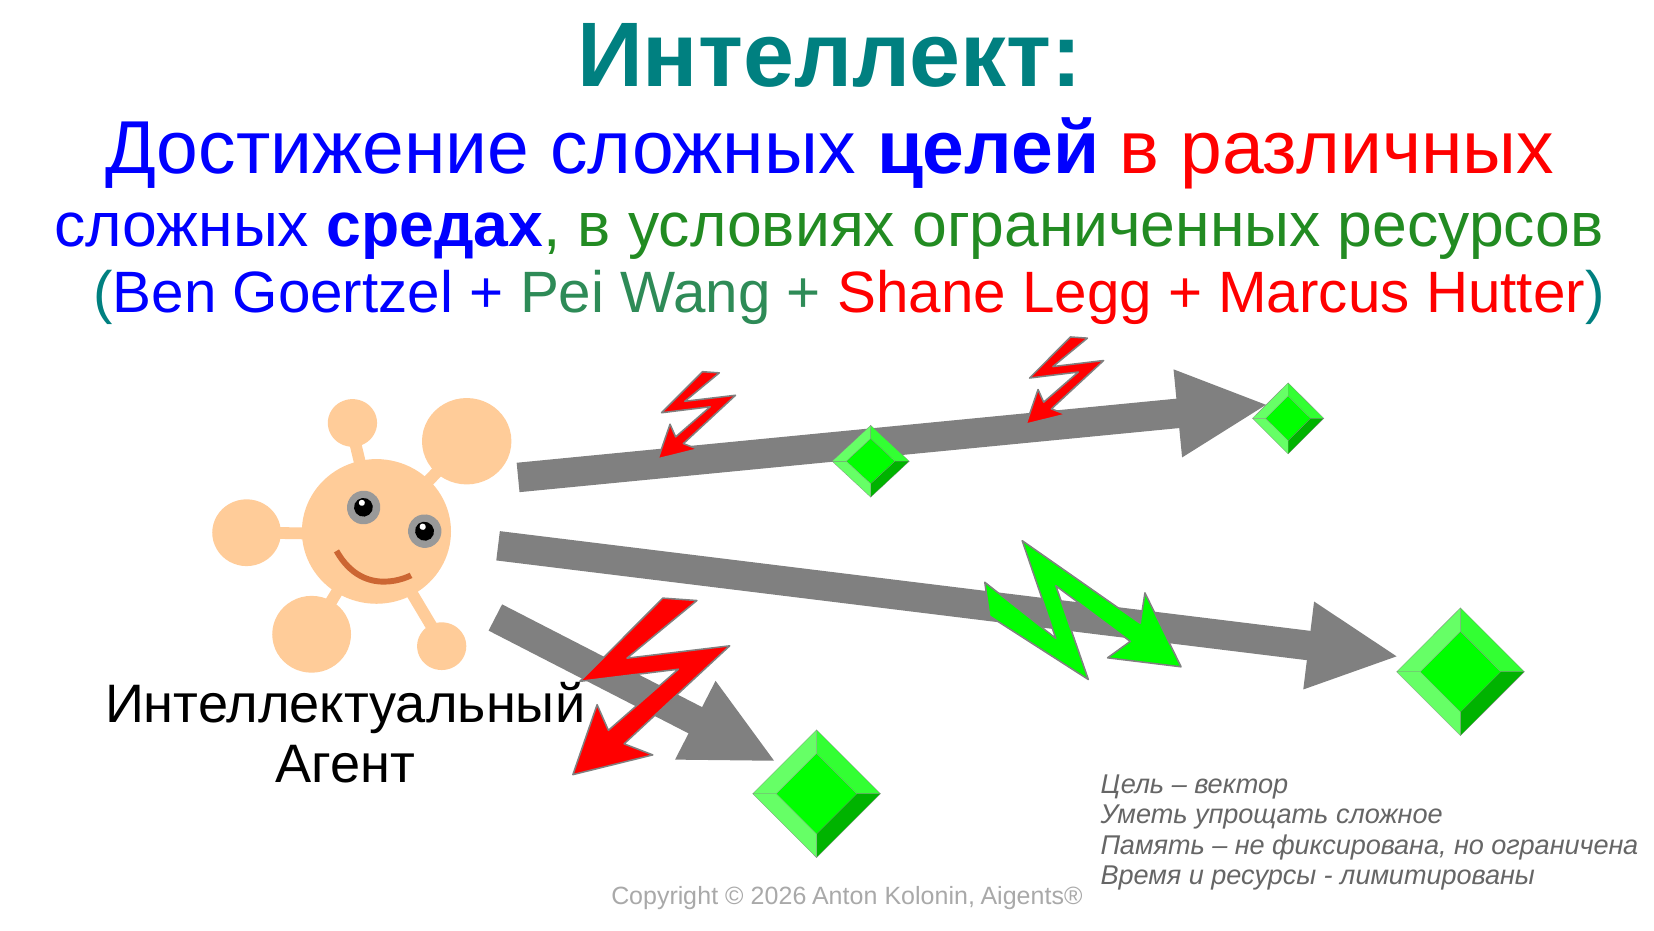

Интеллект:
Достижение сложных целей в различных сложных средах, в условиях ограниченных ресурсов
(Ben Goertzel + Pei Wang + Shane Legg + Marcus Hutter)
Интеллектуальный
Агент
Цель – вектор
Уметь упрощать сложное
Память – не фиксирована, но ограничена
Время и ресурсы - лимитированы
Copyright © 2026 Anton Kolonin, Aigents®